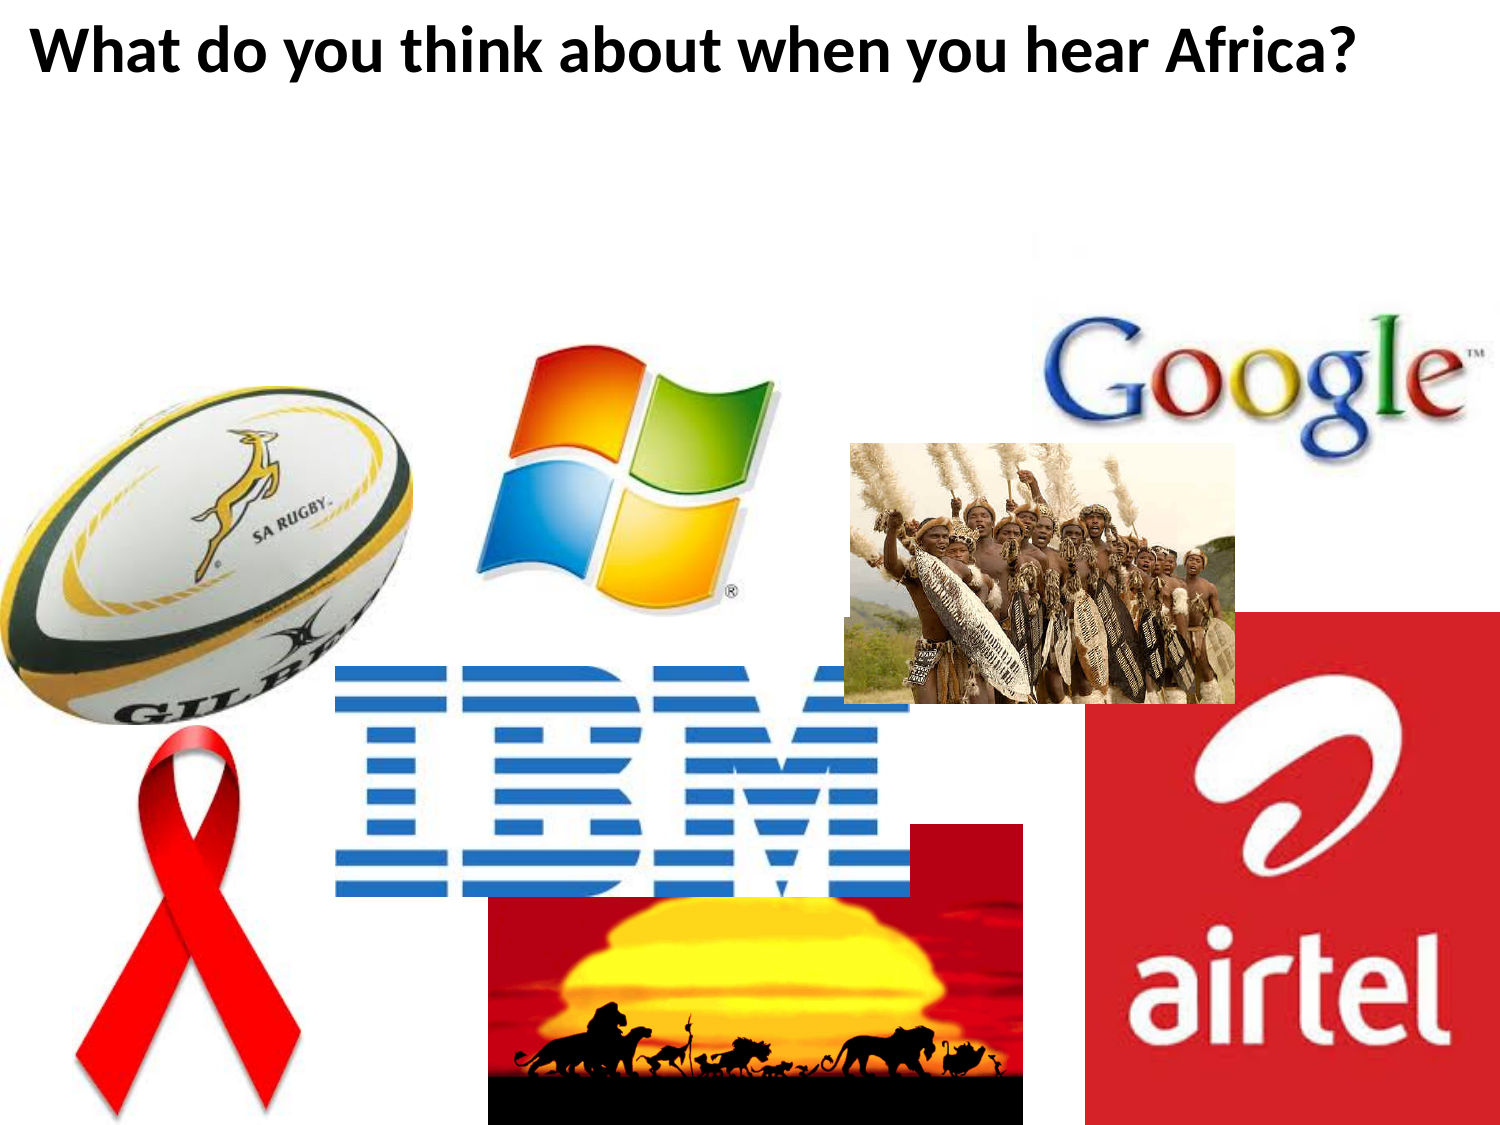

What do you think about when you hear Africa?